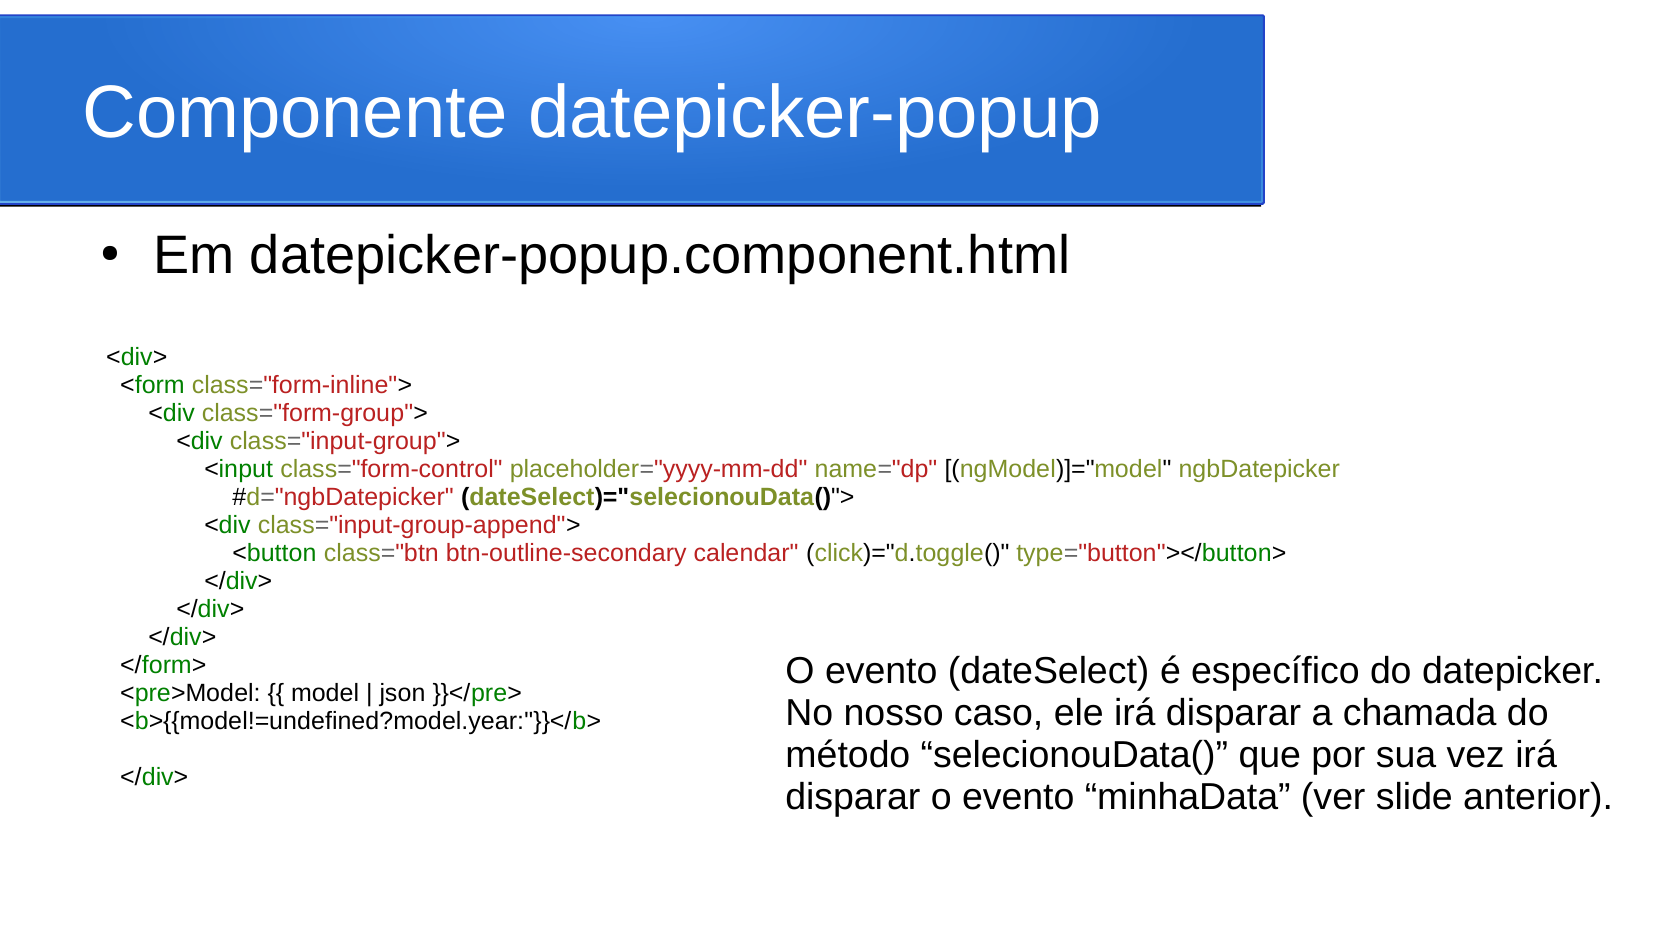

# Componente datepicker-popup
Em datepicker-popup.component.html
<div>
 <form class="form-inline">
 <div class="form-group">
 <div class="input-group">
 <input class="form-control" placeholder="yyyy-mm-dd" name="dp" [(ngModel)]="model" ngbDatepicker
 #d="ngbDatepicker" (dateSelect)="selecionouData()">
 <div class="input-group-append">
 <button class="btn btn-outline-secondary calendar" (click)="d.toggle()" type="button"></button>
 </div>
 </div>
 </div>
 </form>
 <pre>Model: {{ model | json }}</pre>
 <b>{{model!=undefined?model.year:''}}</b>
 </div>
O evento (dateSelect) é específico do datepicker.
No nosso caso, ele irá disparar a chamada do
método “selecionouData()” que por sua vez irá
disparar o evento “minhaData” (ver slide anterior).